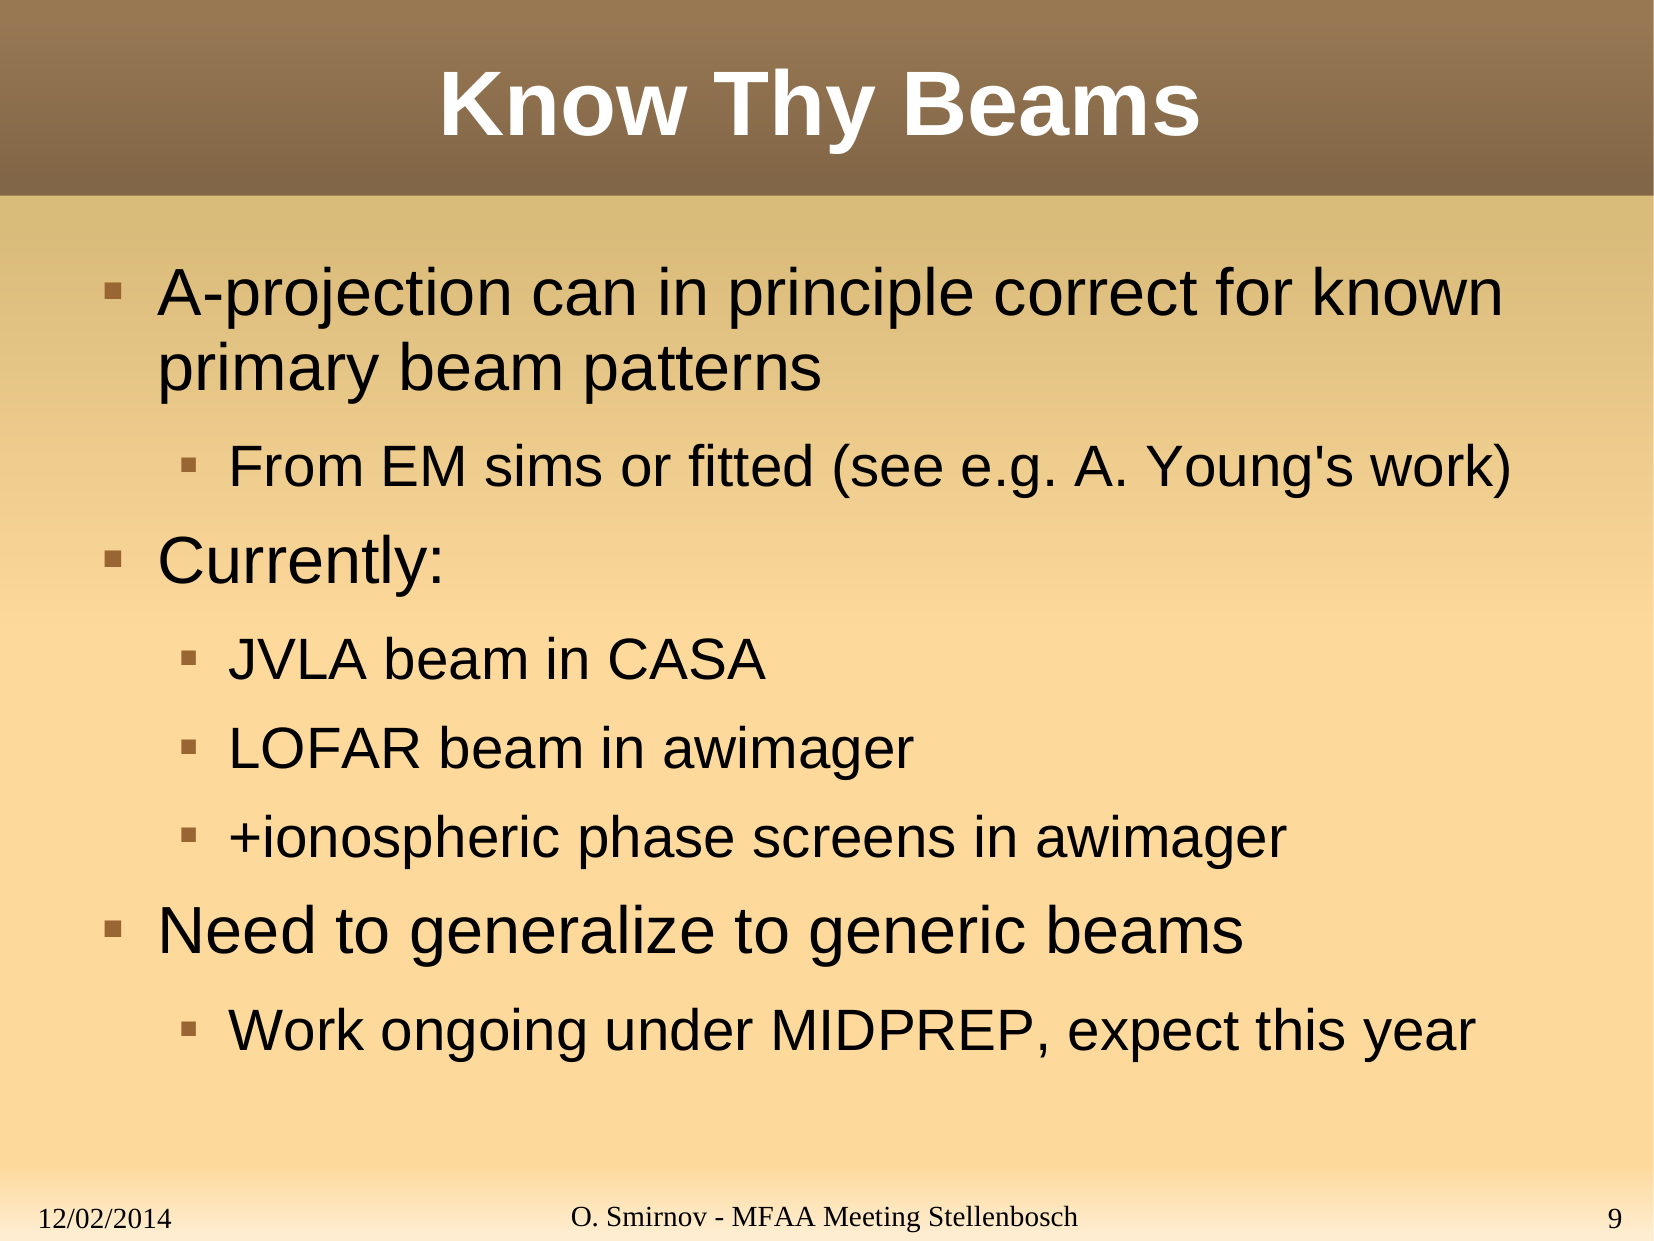

# Know Thy Beams
A-projection can in principle correct for known primary beam patterns
From EM sims or fitted (see e.g. A. Young's work)
Currently:
JVLA beam in CASA
LOFAR beam in awimager
+ionospheric phase screens in awimager
Need to generalize to generic beams
Work ongoing under MIDPREP, expect this year
O. Smirnov - MFAA Meeting Stellenbosch
12/02/2014
9